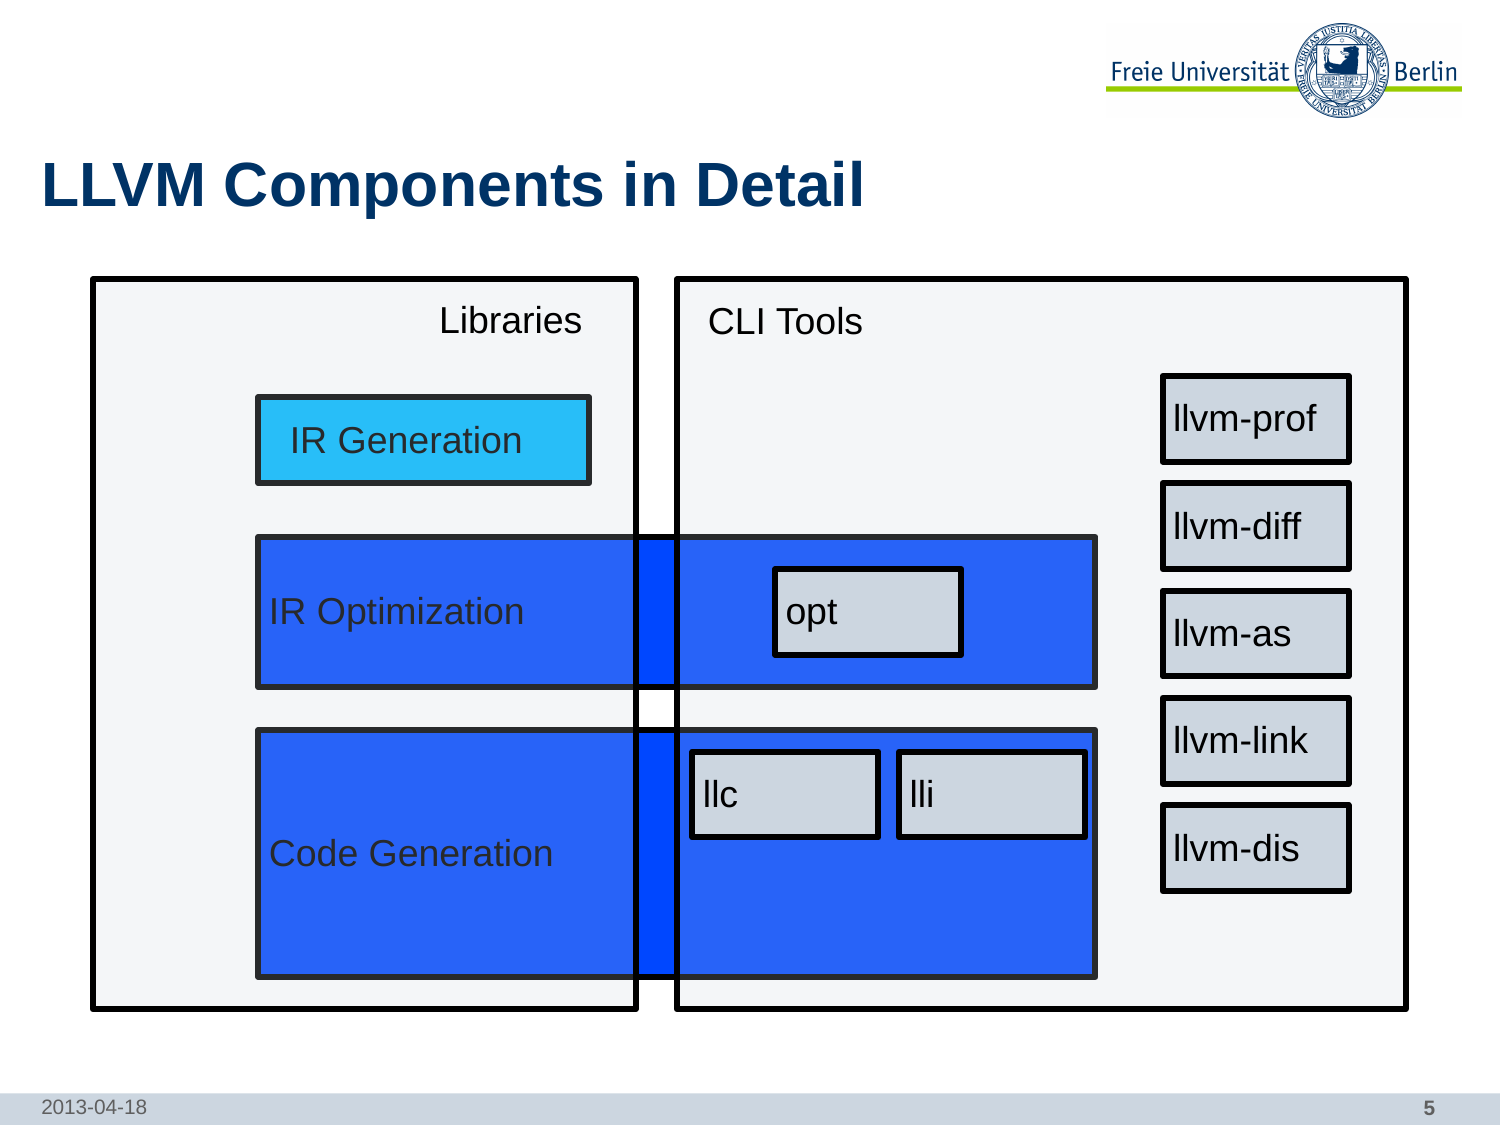

# LLVM Components in Detail
Libraries
CLI Tools
 llvm-prof
 IR Generation
 llvm-diff
 IR Optimization
 opt
 llvm-as
 llvm-link
 Code Generation
 llc
 lli
 llvm-dis